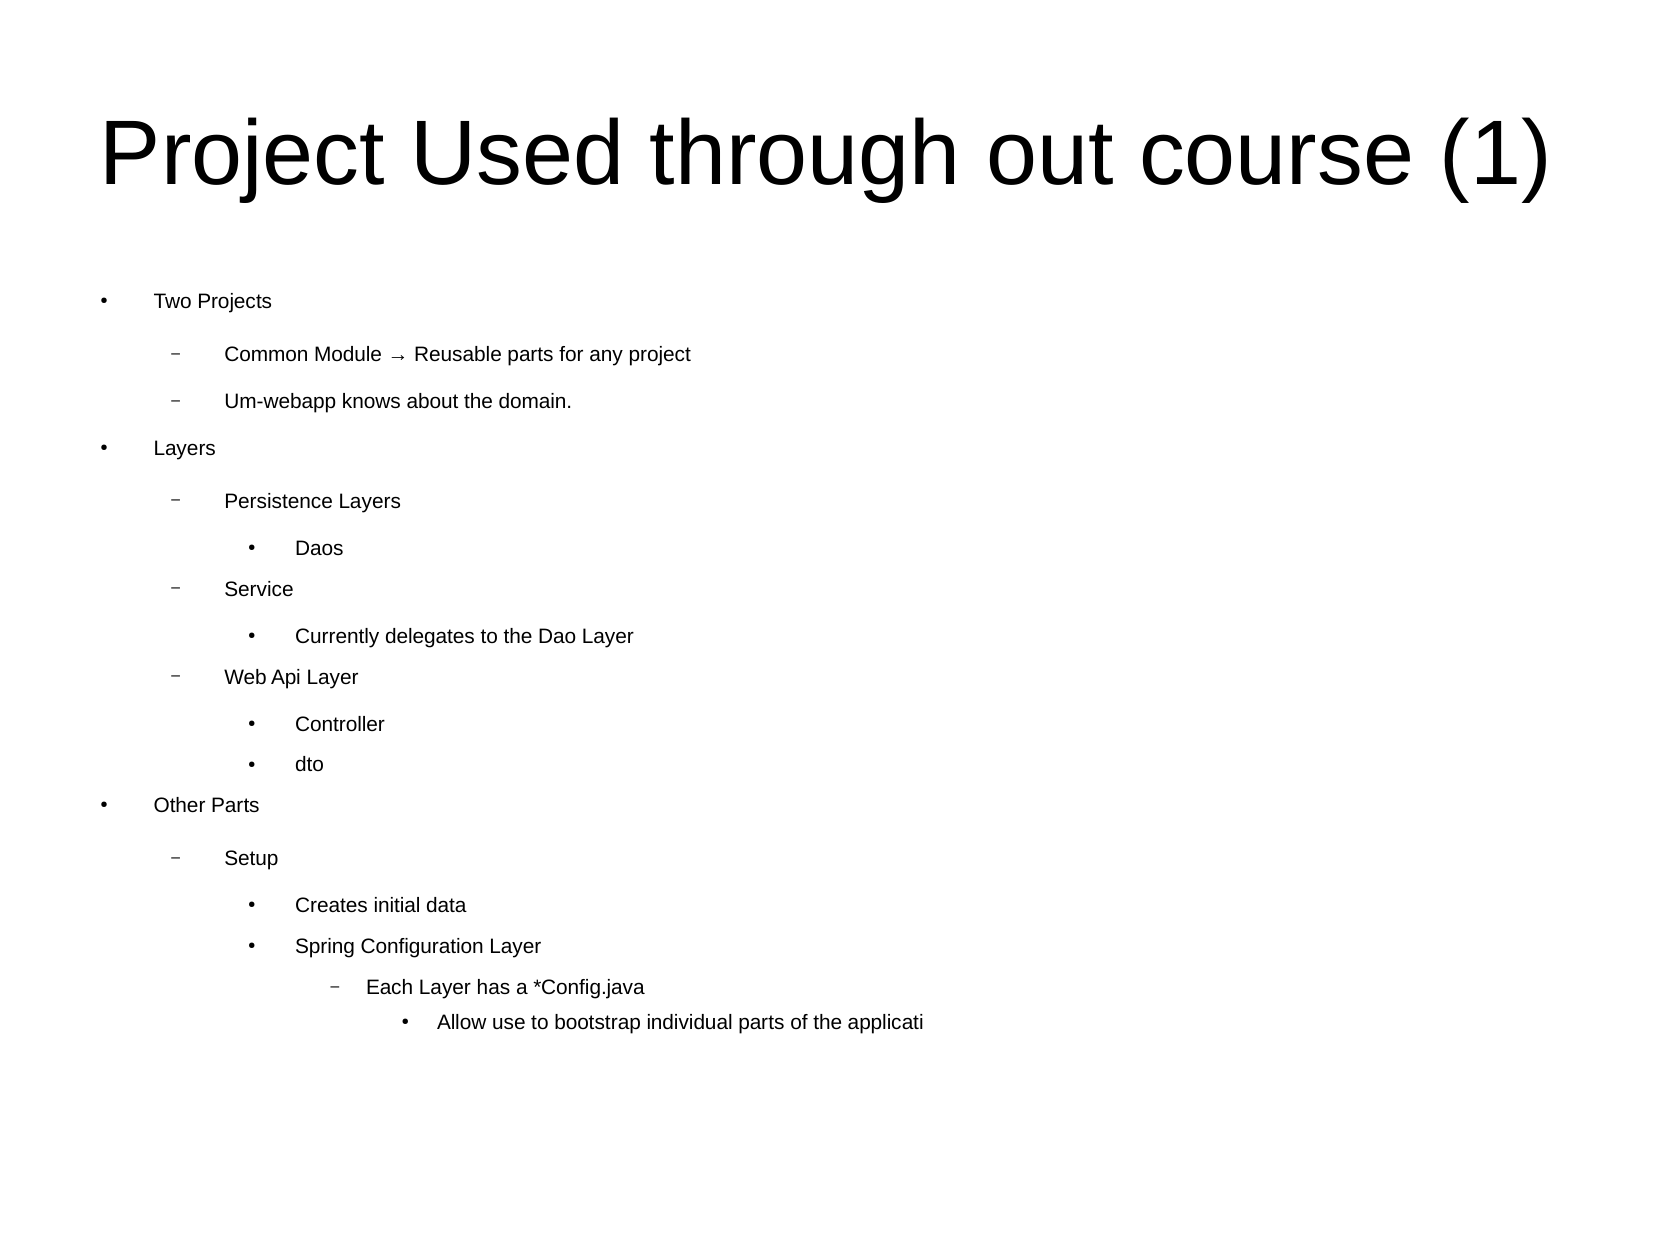

# Project Used through out course (1)
Two Projects
Common Module → Reusable parts for any project
Um-webapp knows about the domain.
Layers
Persistence Layers
Daos
Service
Currently delegates to the Dao Layer
Web Api Layer
Controller
dto
Other Parts
Setup
Creates initial data
Spring Configuration Layer
Each Layer has a *Config.java
Allow use to bootstrap individual parts of the applicati